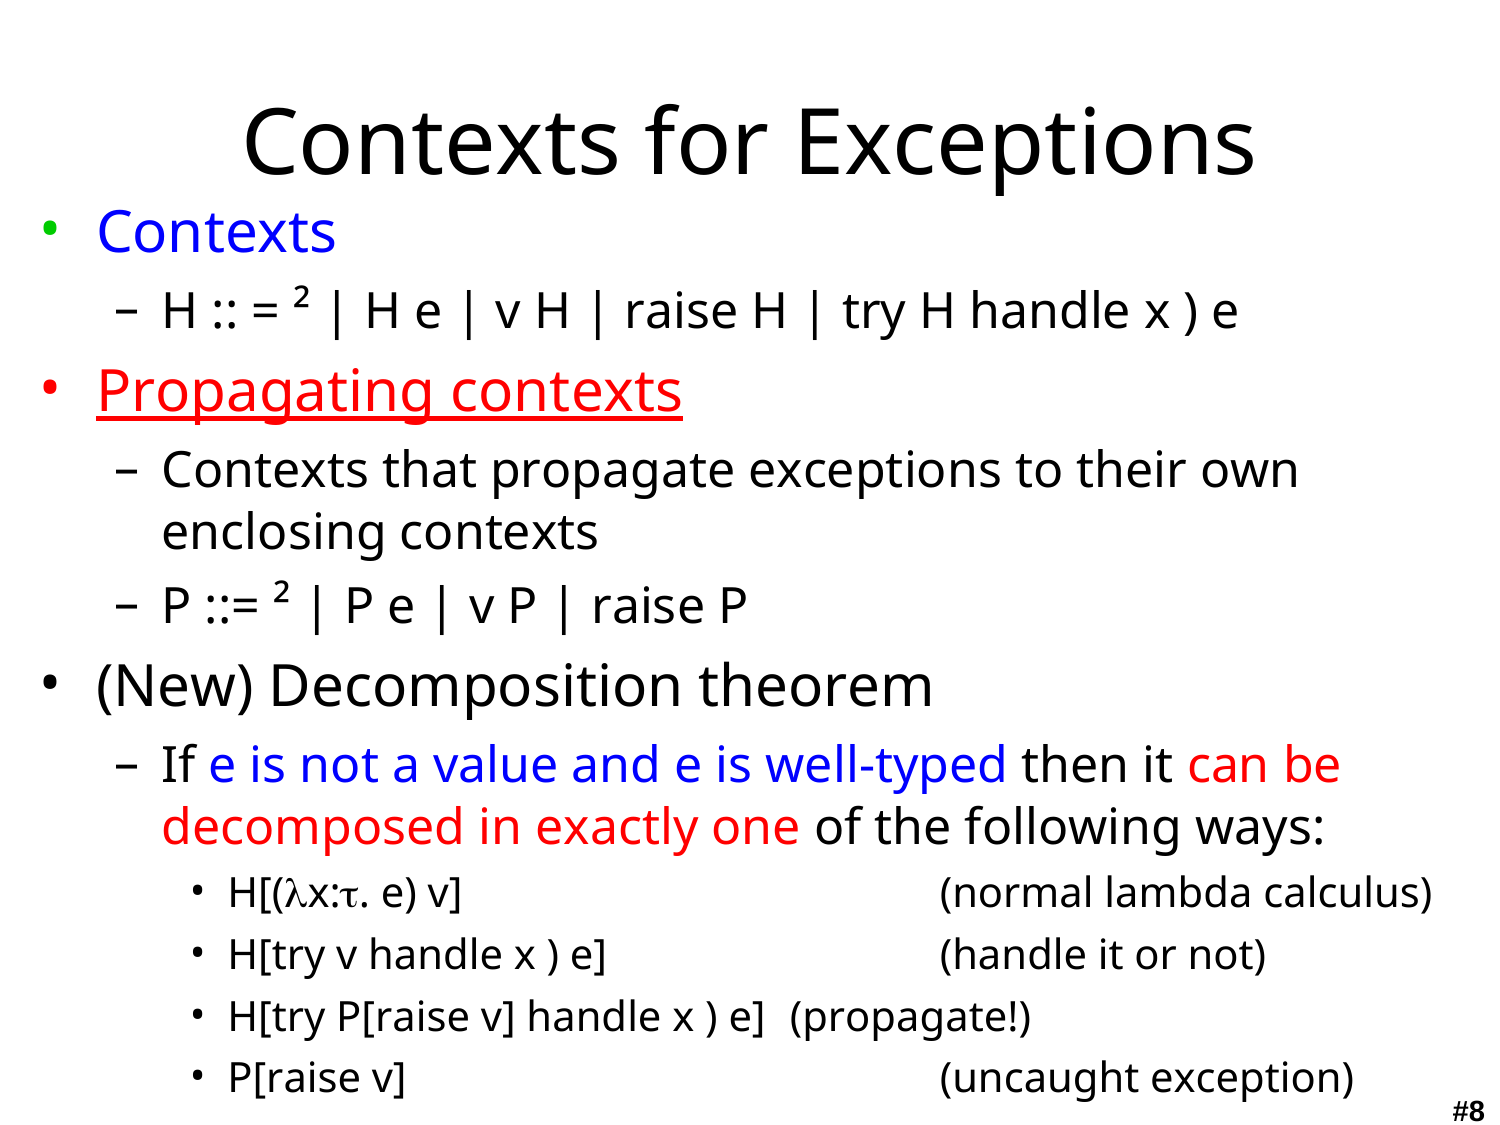

# Contexts for Exceptions
Contexts
H :: = ² | H e | v H | raise H | try H handle x ) e
Propagating contexts
Contexts that propagate exceptions to their own enclosing contexts
P ::= ² | P e | v P | raise P
(New) Decomposition theorem
If e is not a value and e is well-typed then it can be decomposed in exactly one of the following ways:
H[(x:. e) v]				(normal lambda calculus)
H[try v handle x ) e]			(handle it or not)
H[try P[raise v] handle x ) e] 	(propagate!)
P[raise v]				(uncaught exception)
8